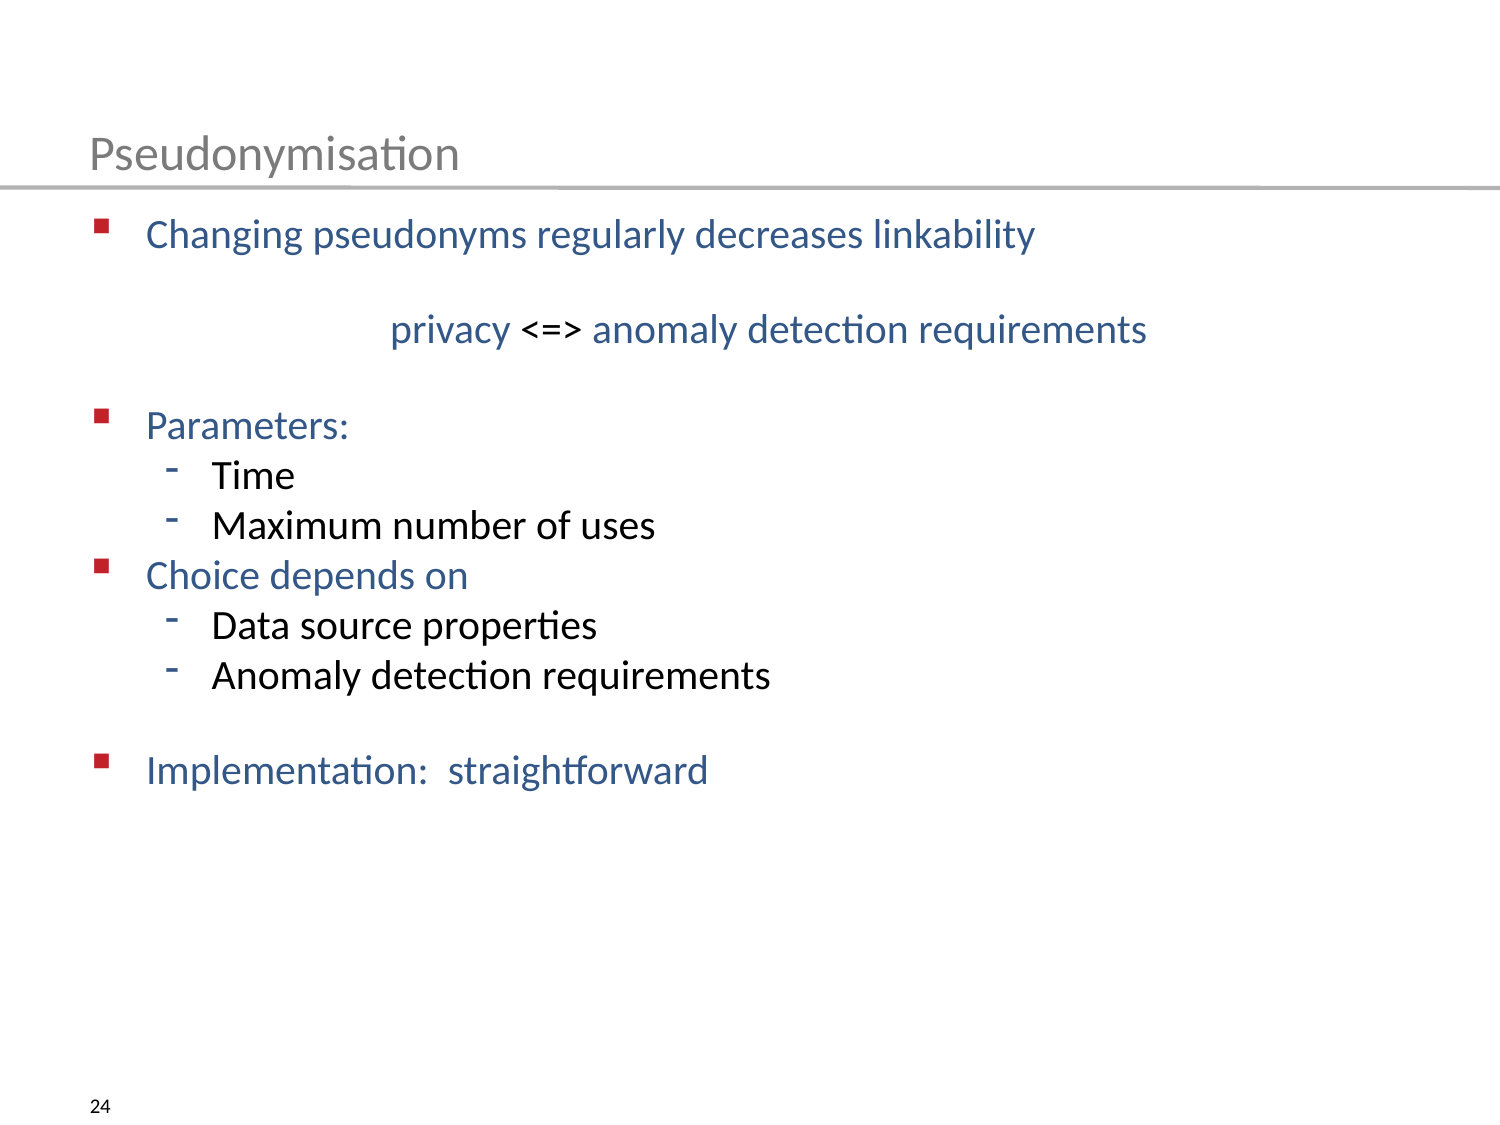

Pseudonymisation
Changing pseudonyms regularly decreases linkability
privacy <=> anomaly detection requirements
Parameters:
Time
Maximum number of uses
Choice depends on
Data source properties
Anomaly detection requirements
Implementation: straightforward